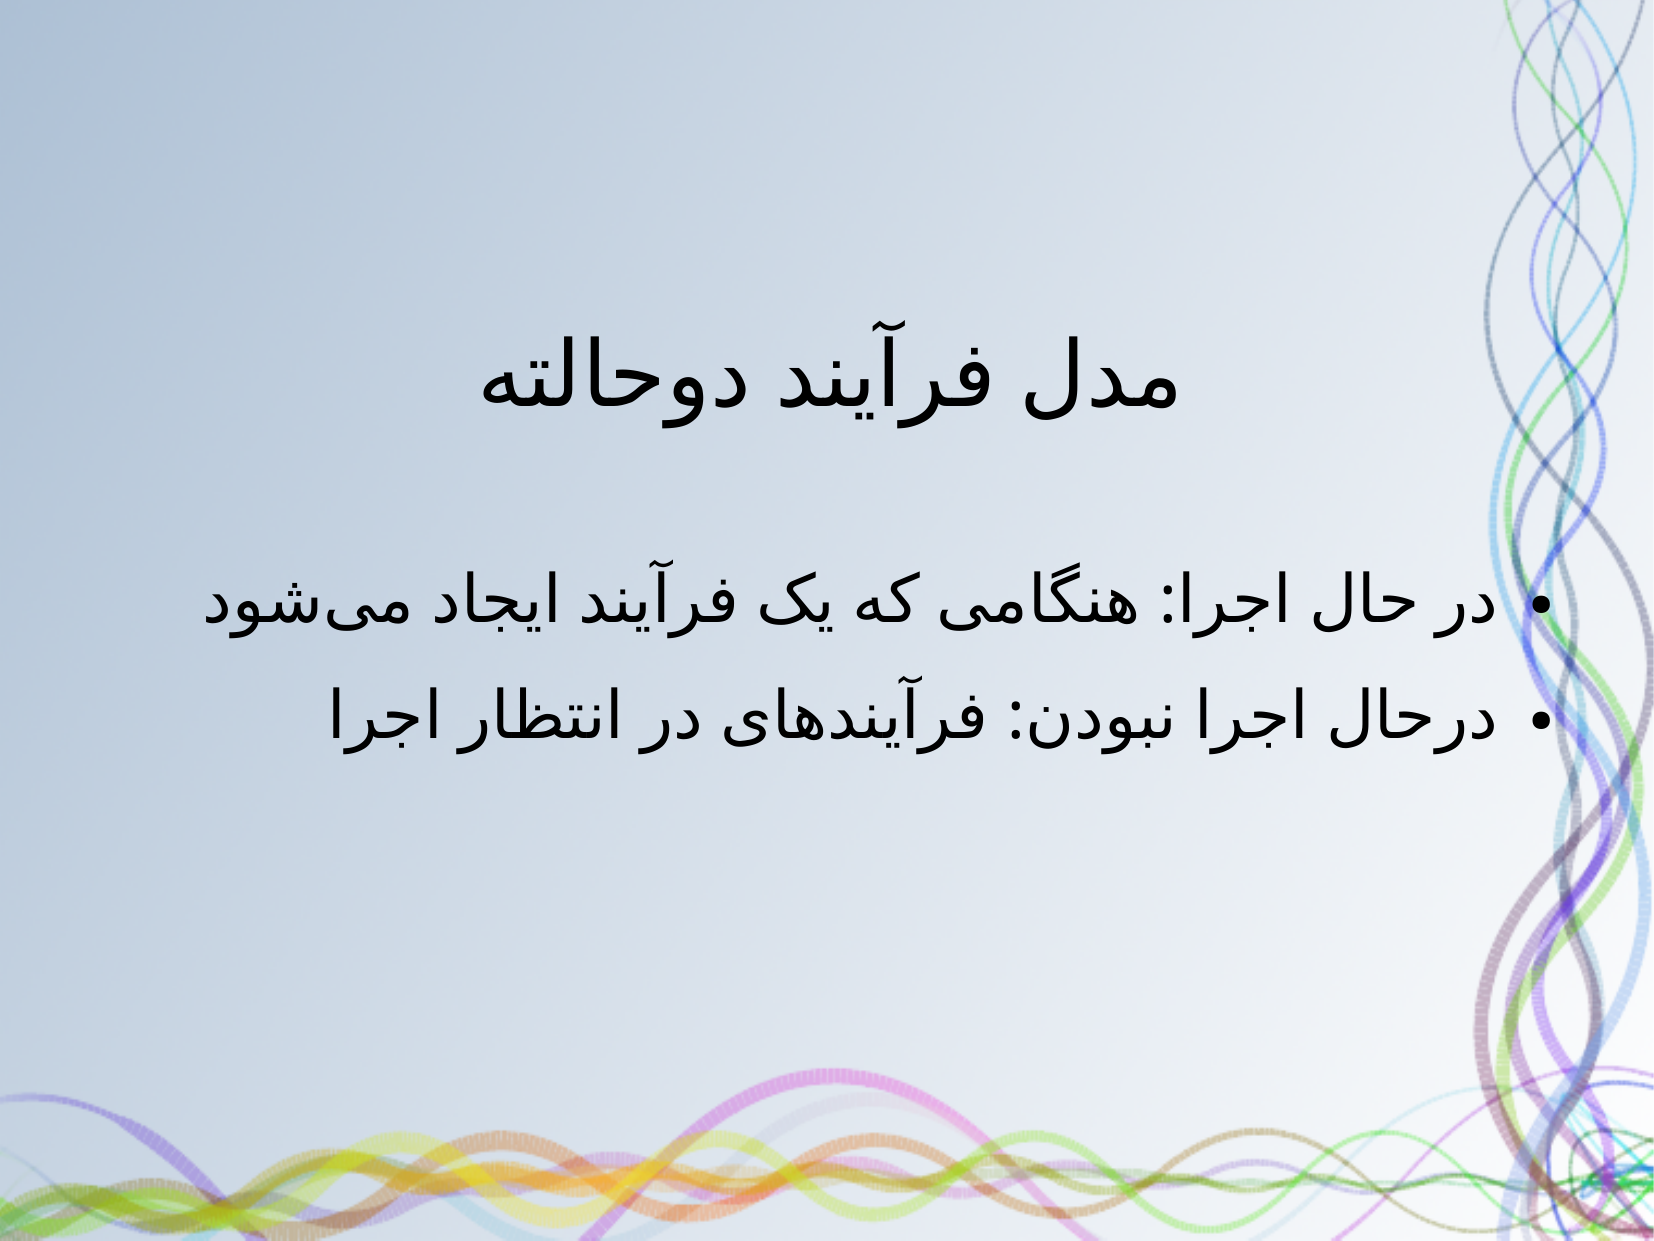

# مدل فرآیند دوحالته
در حال اجرا: هنگامی که یک فرآیند ایجاد می‌شود
درحال اجرا نبودن: فرآیندهای در انتظار اجرا